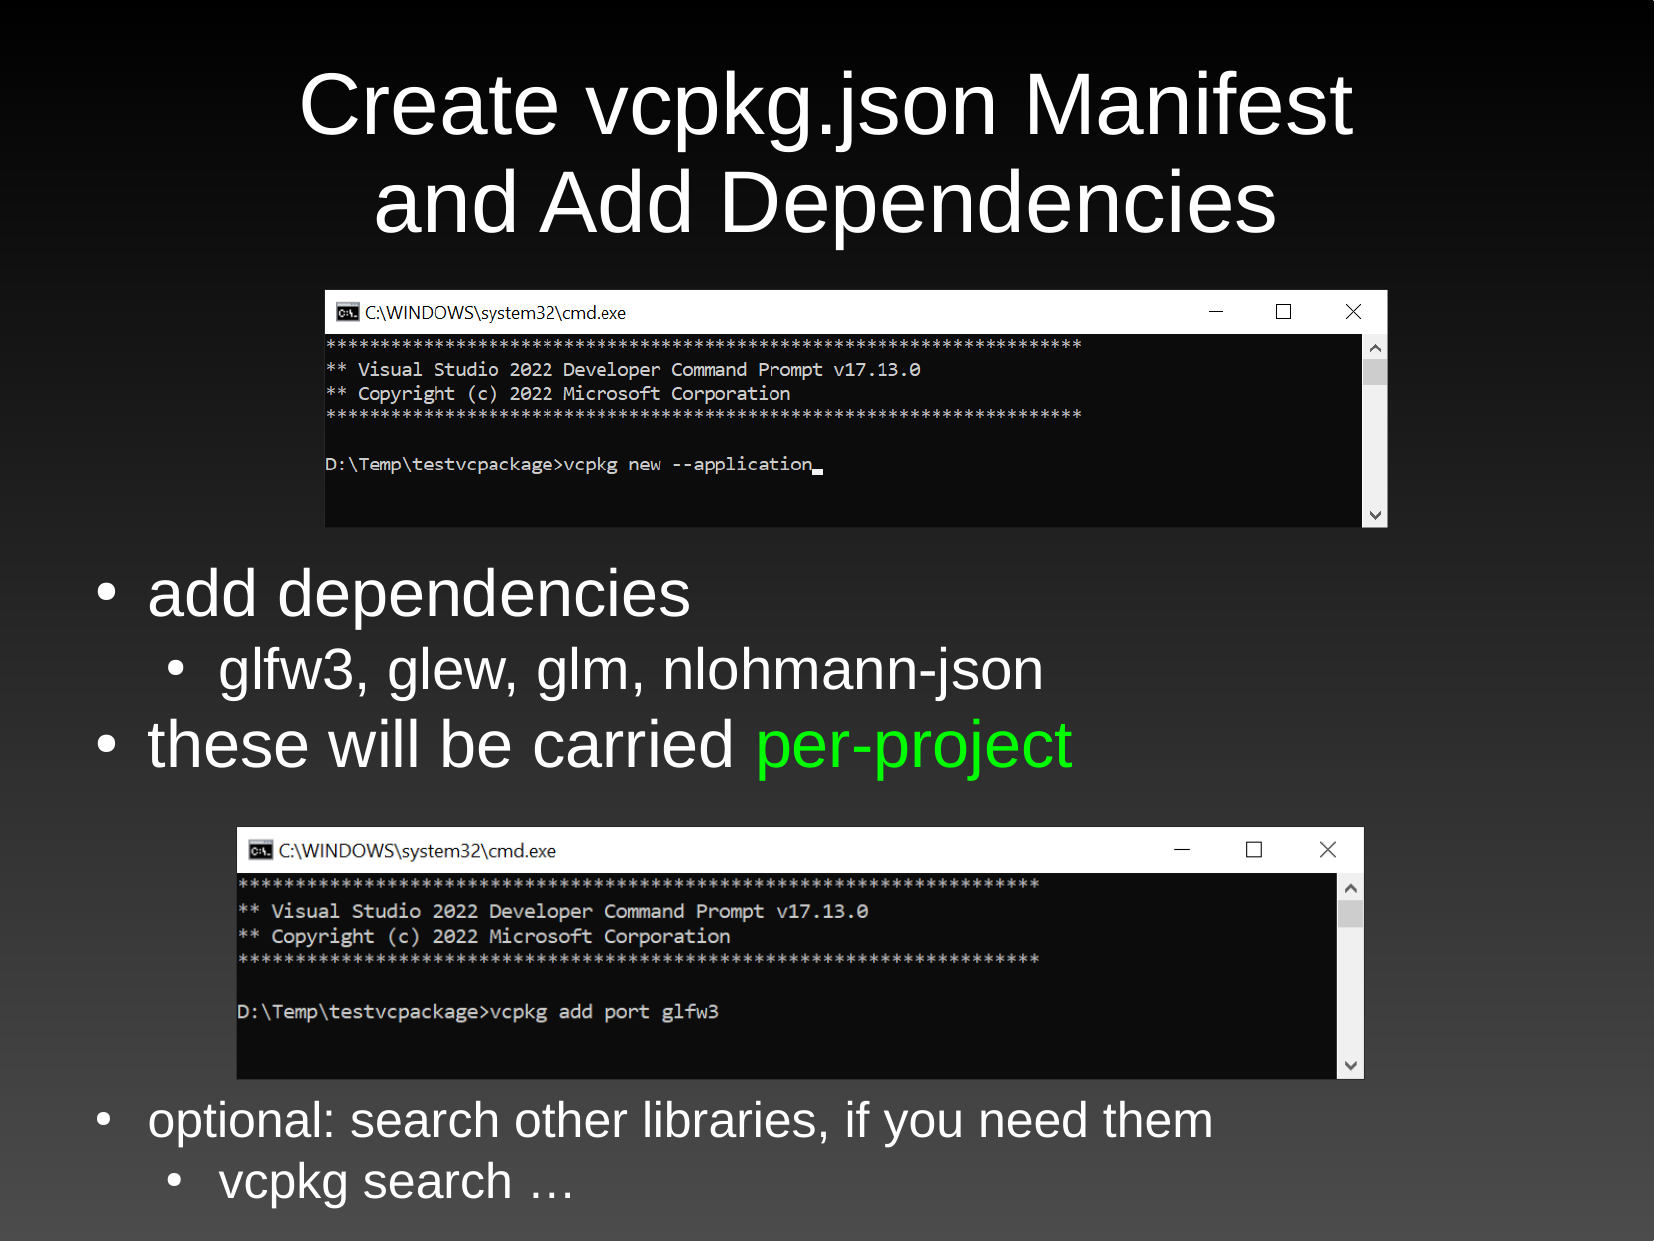

# Create vcpkg.json Manifest and Add Dependencies
add dependencies
glfw3, glew, glm, nlohmann-json
these will be carried per-project
optional: search other libraries, if you need them
vcpkg search …